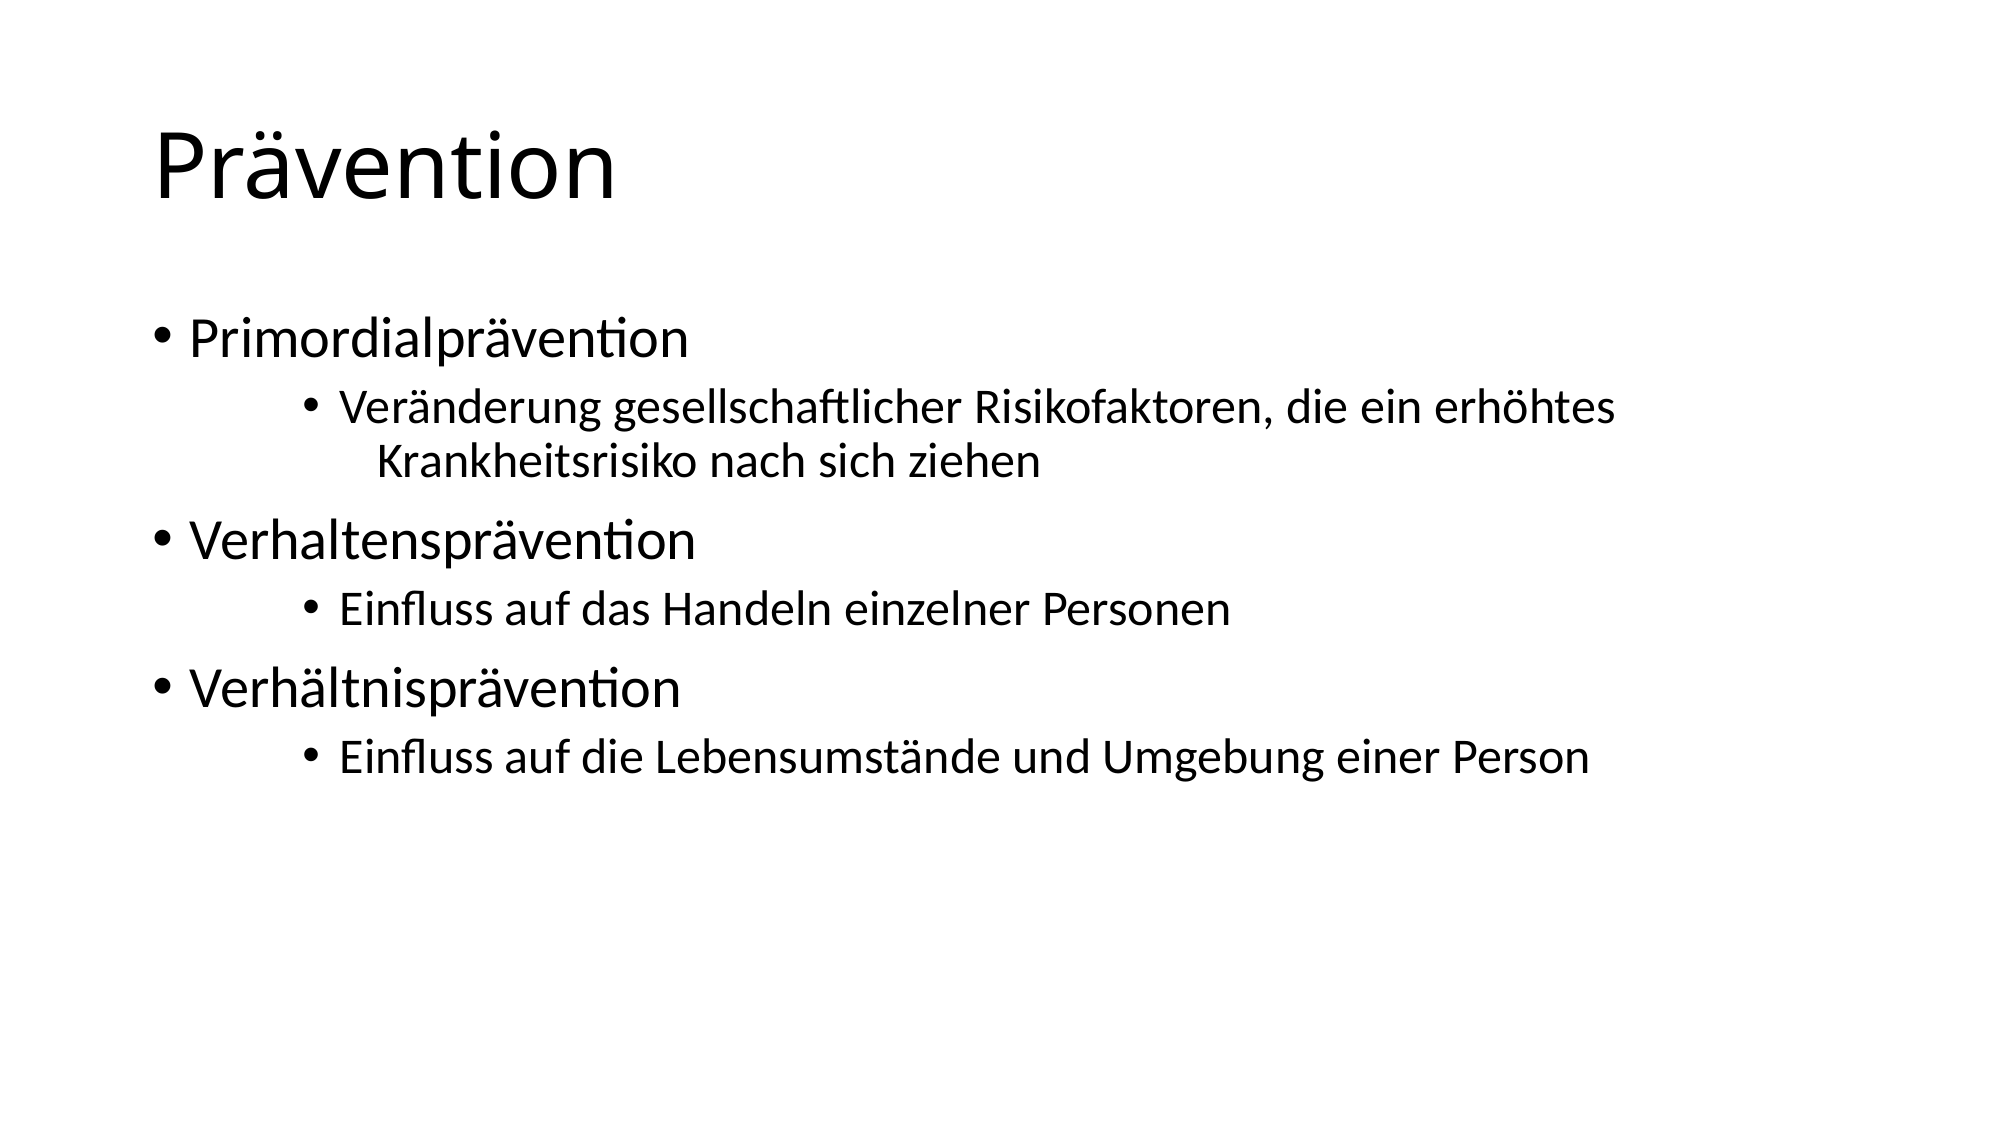

# Prävention
Primordialprävention
Veränderung gesellschaftlicher Risikofaktoren, die ein erhöhtes Krankheitsrisiko nach sich ziehen
Verhaltensprävention
Einfluss auf das Handeln einzelner Personen
Verhältnisprävention
Einfluss auf die Lebensumstände und Umgebung einer Person